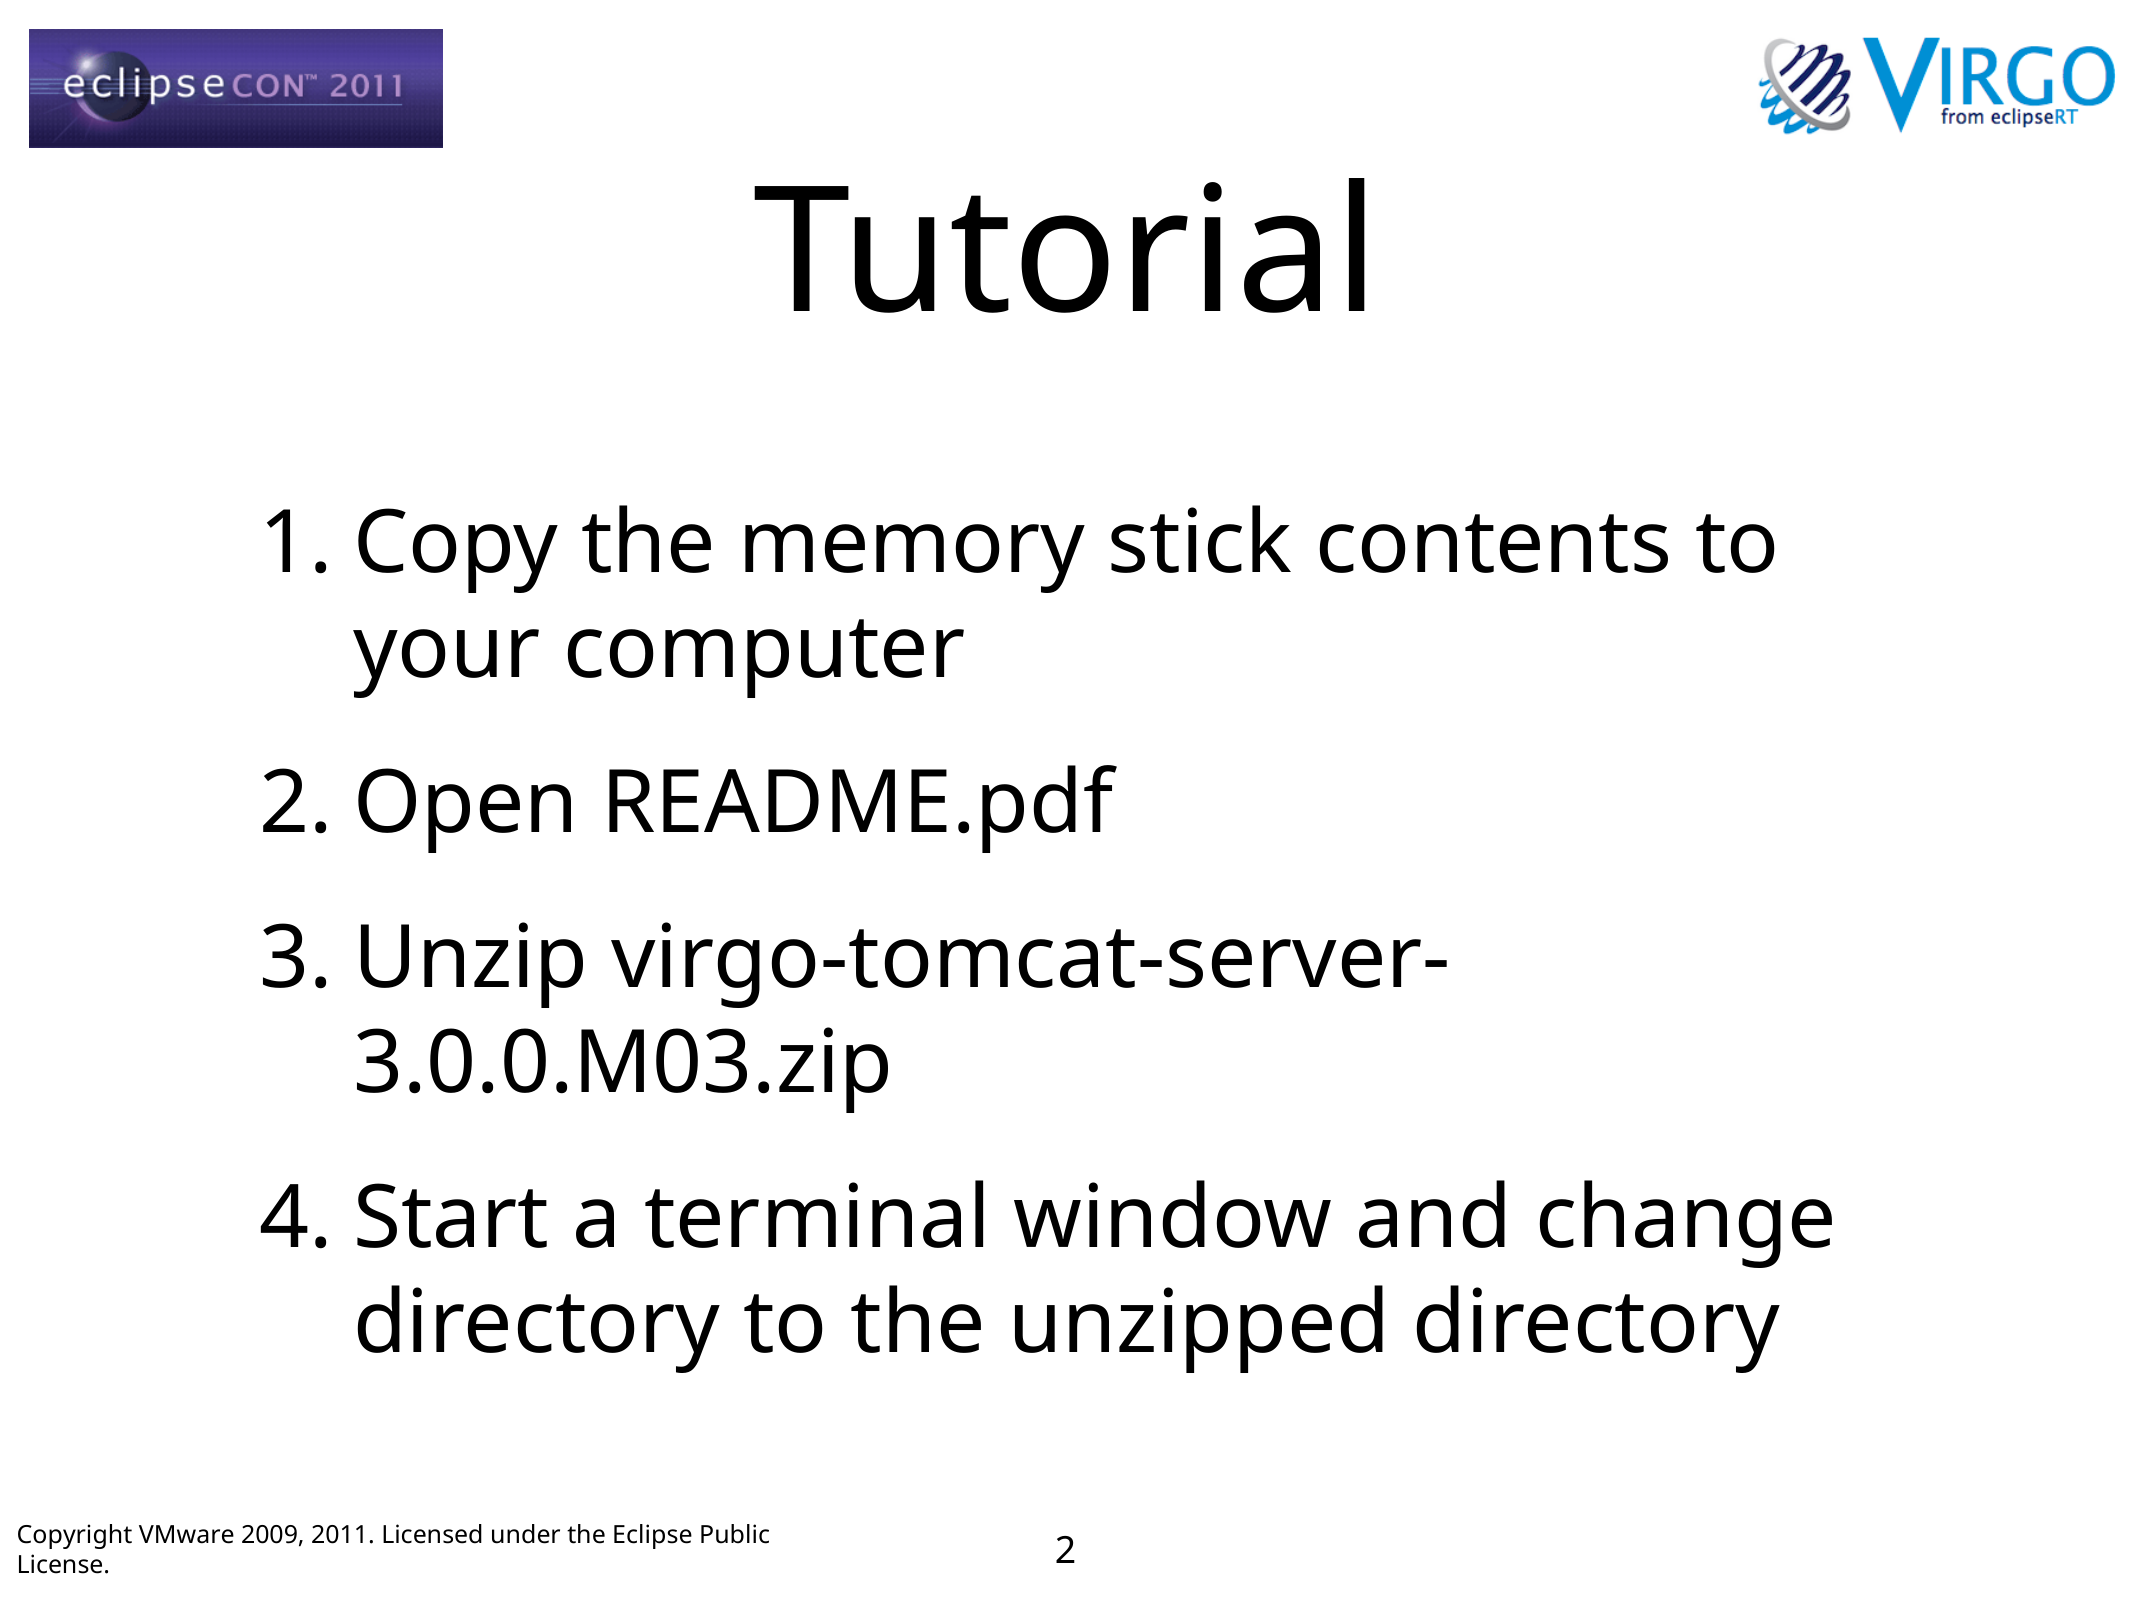

# Tutorial
Copy the memory stick contents to your computer
Open README.pdf
Unzip virgo-tomcat-server-3.0.0.M03.zip
Start a terminal window and change directory to the unzipped directory
2